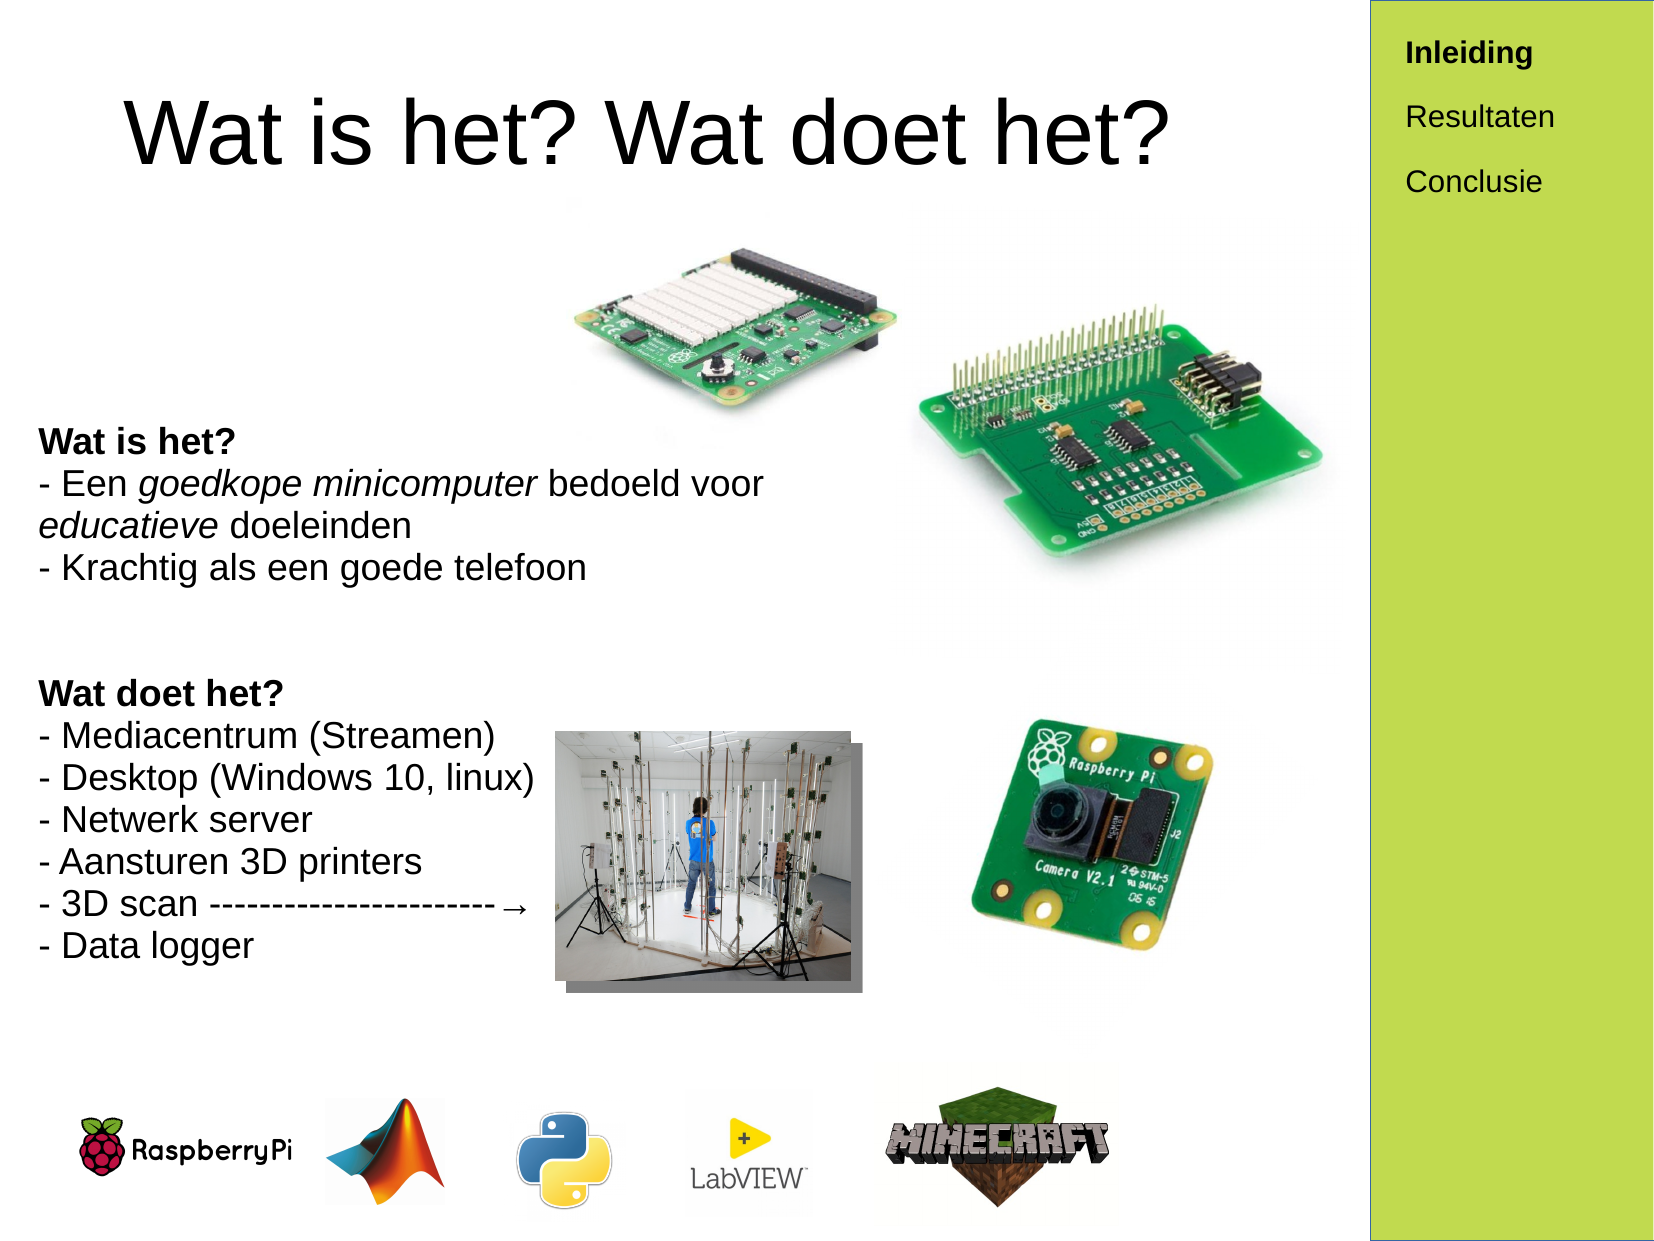

# Wat is het? Wat doet het?
Inleiding
Resultaten
Conclusie
Wat is het?
- Een goedkope minicomputer bedoeld voor educatieve doeleinden
- Krachtig als een goede telefoon
Wat doet het?
- Mediacentrum (Streamen)
- Desktop (Windows 10, linux)
- Netwerk server
- Aansturen 3D printers
- 3D scan -----------------------→
- Data logger